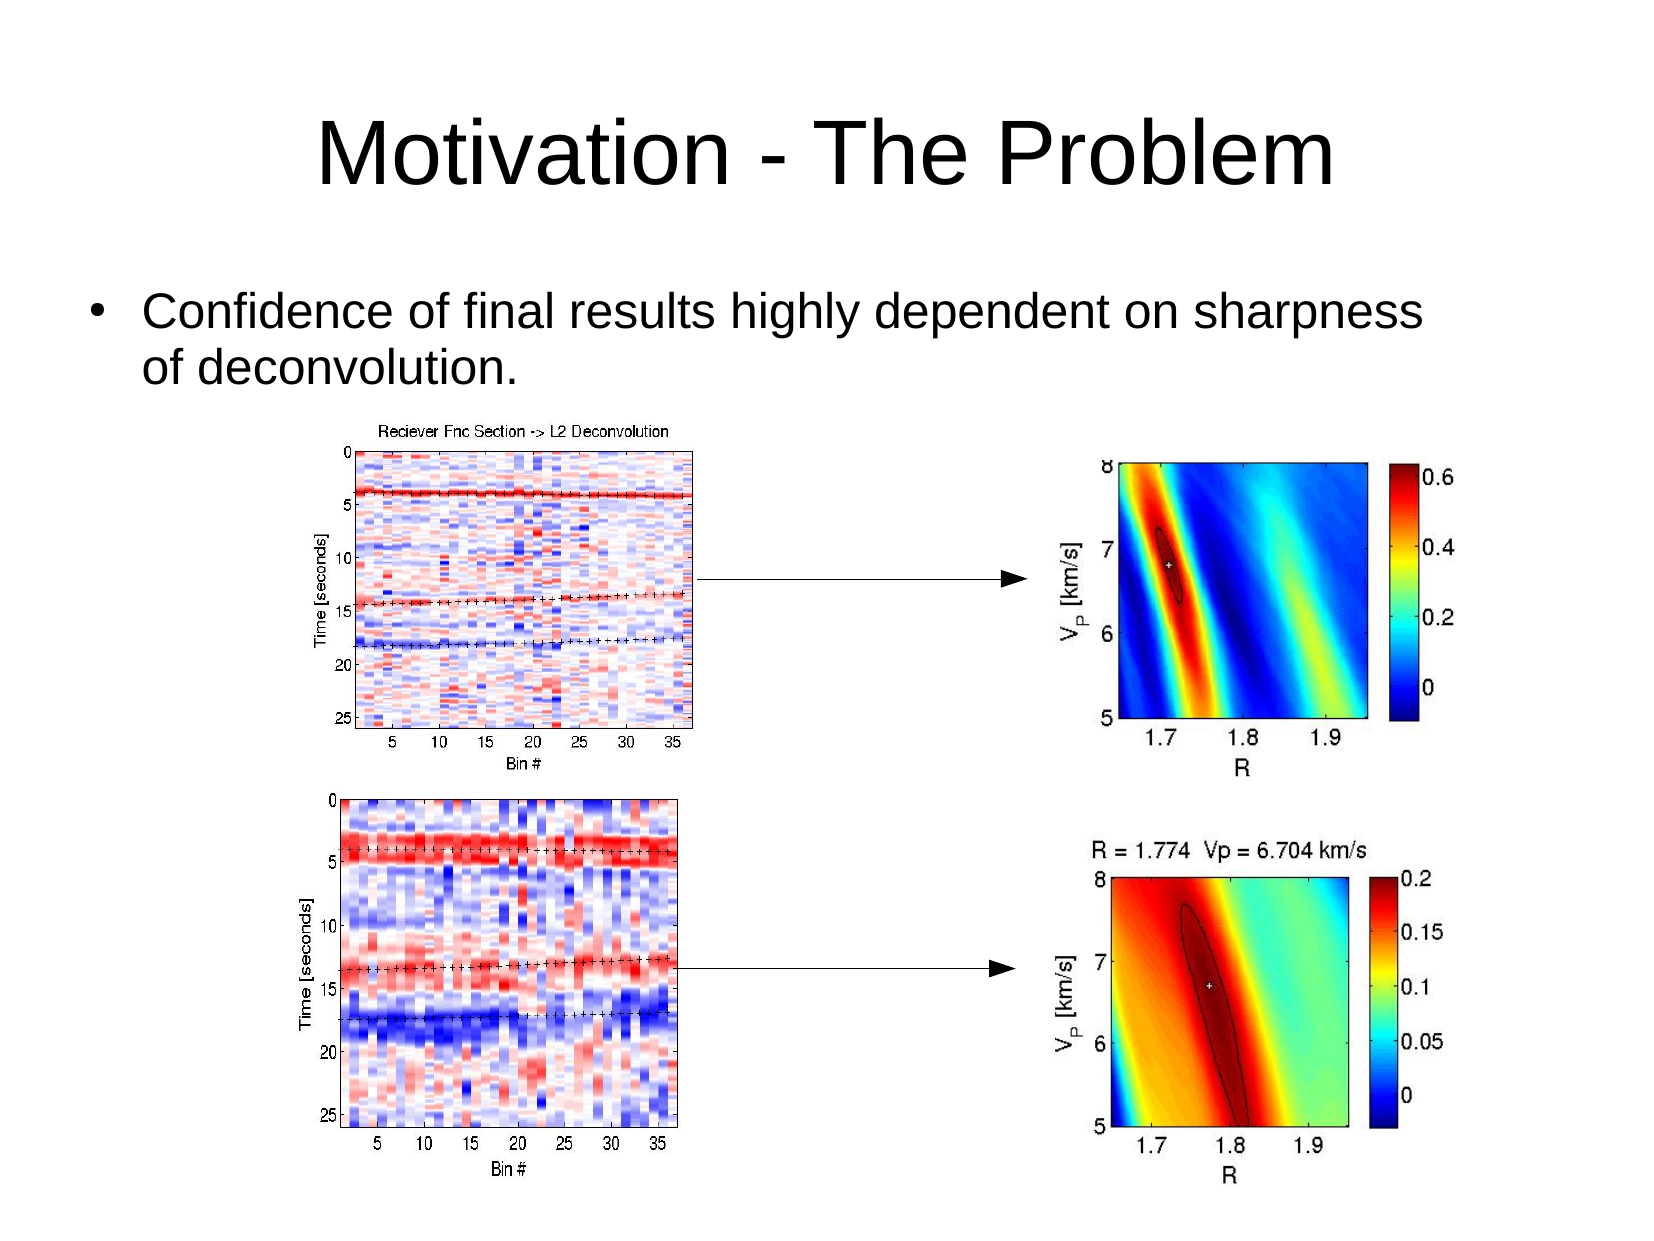

# Motivation - The Problem
Confidence of final results highly dependent on sharpness of deconvolution.